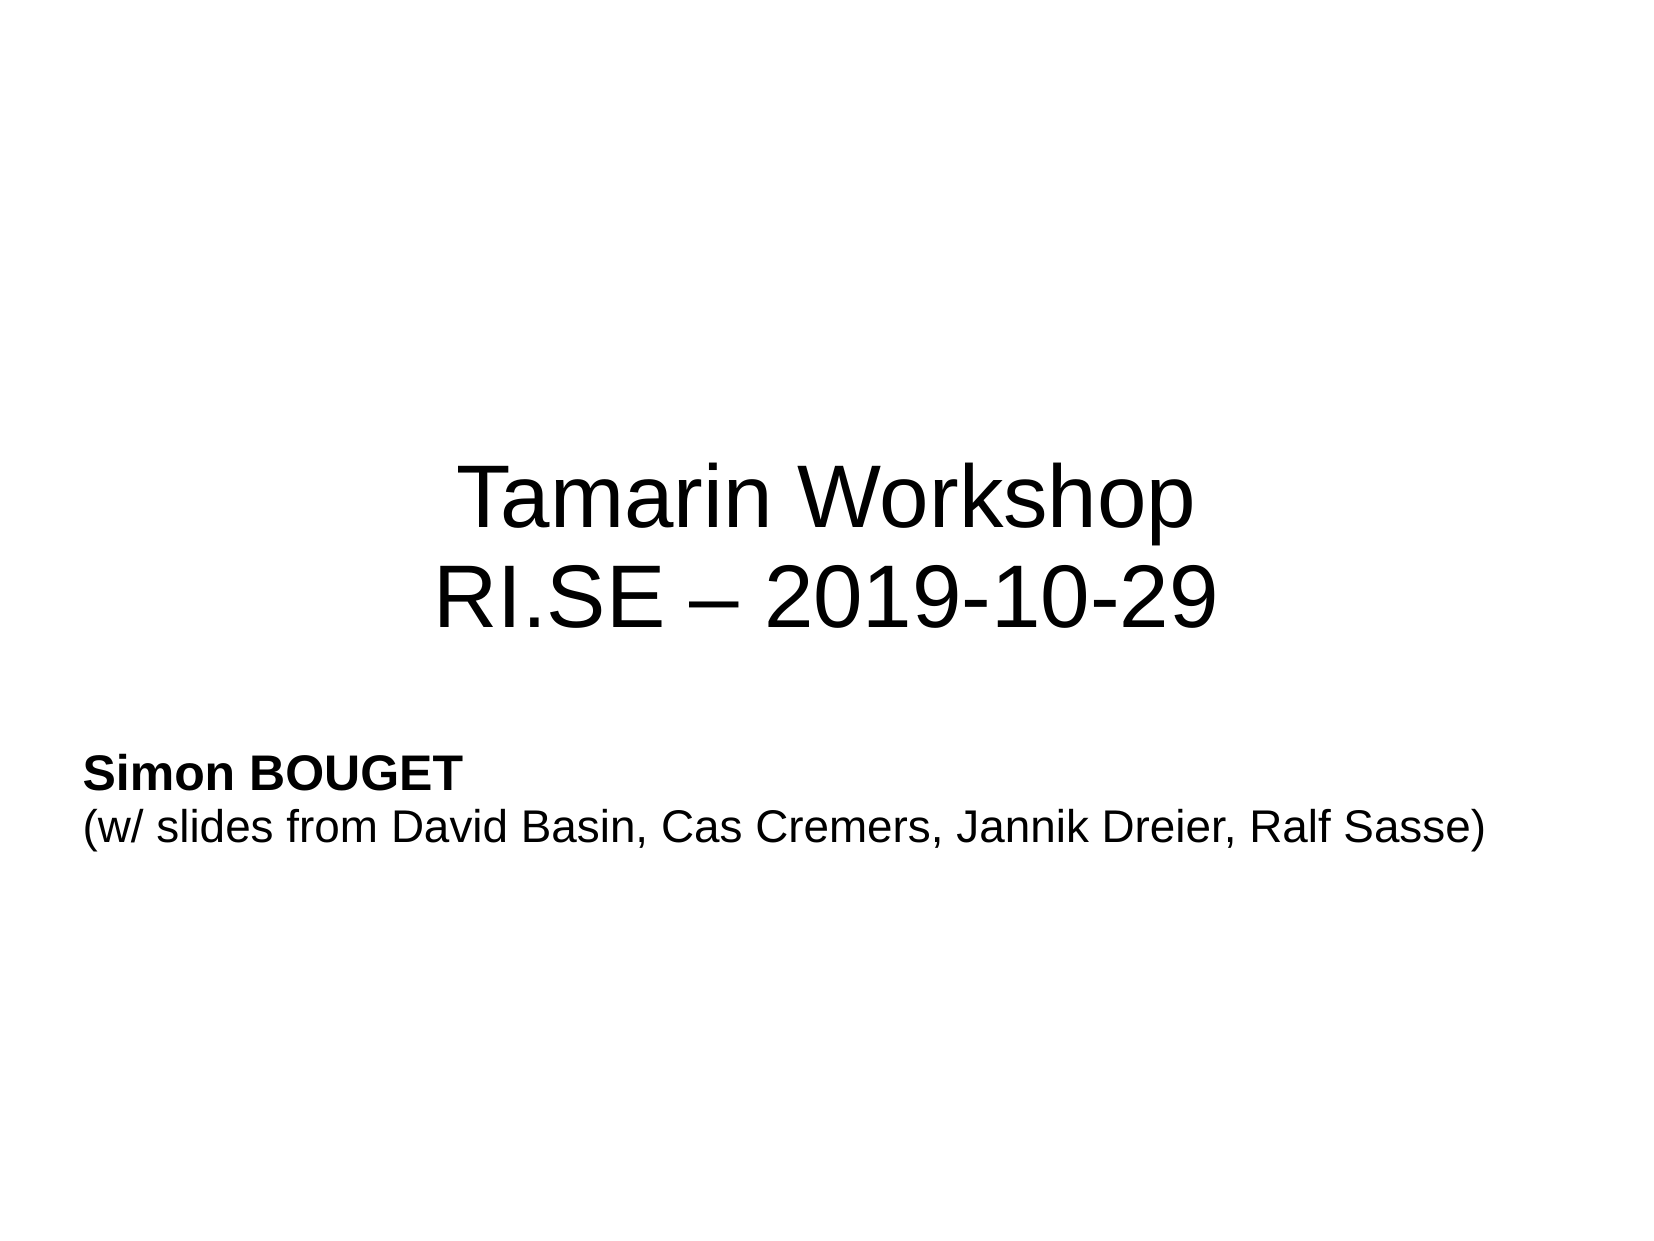

# Tamarin Workshop
RI.SE – 2019-10-29
Simon BOUGET
(w/ slides from David Basin, Cas Cremers, Jannik Dreier, Ralf Sasse)